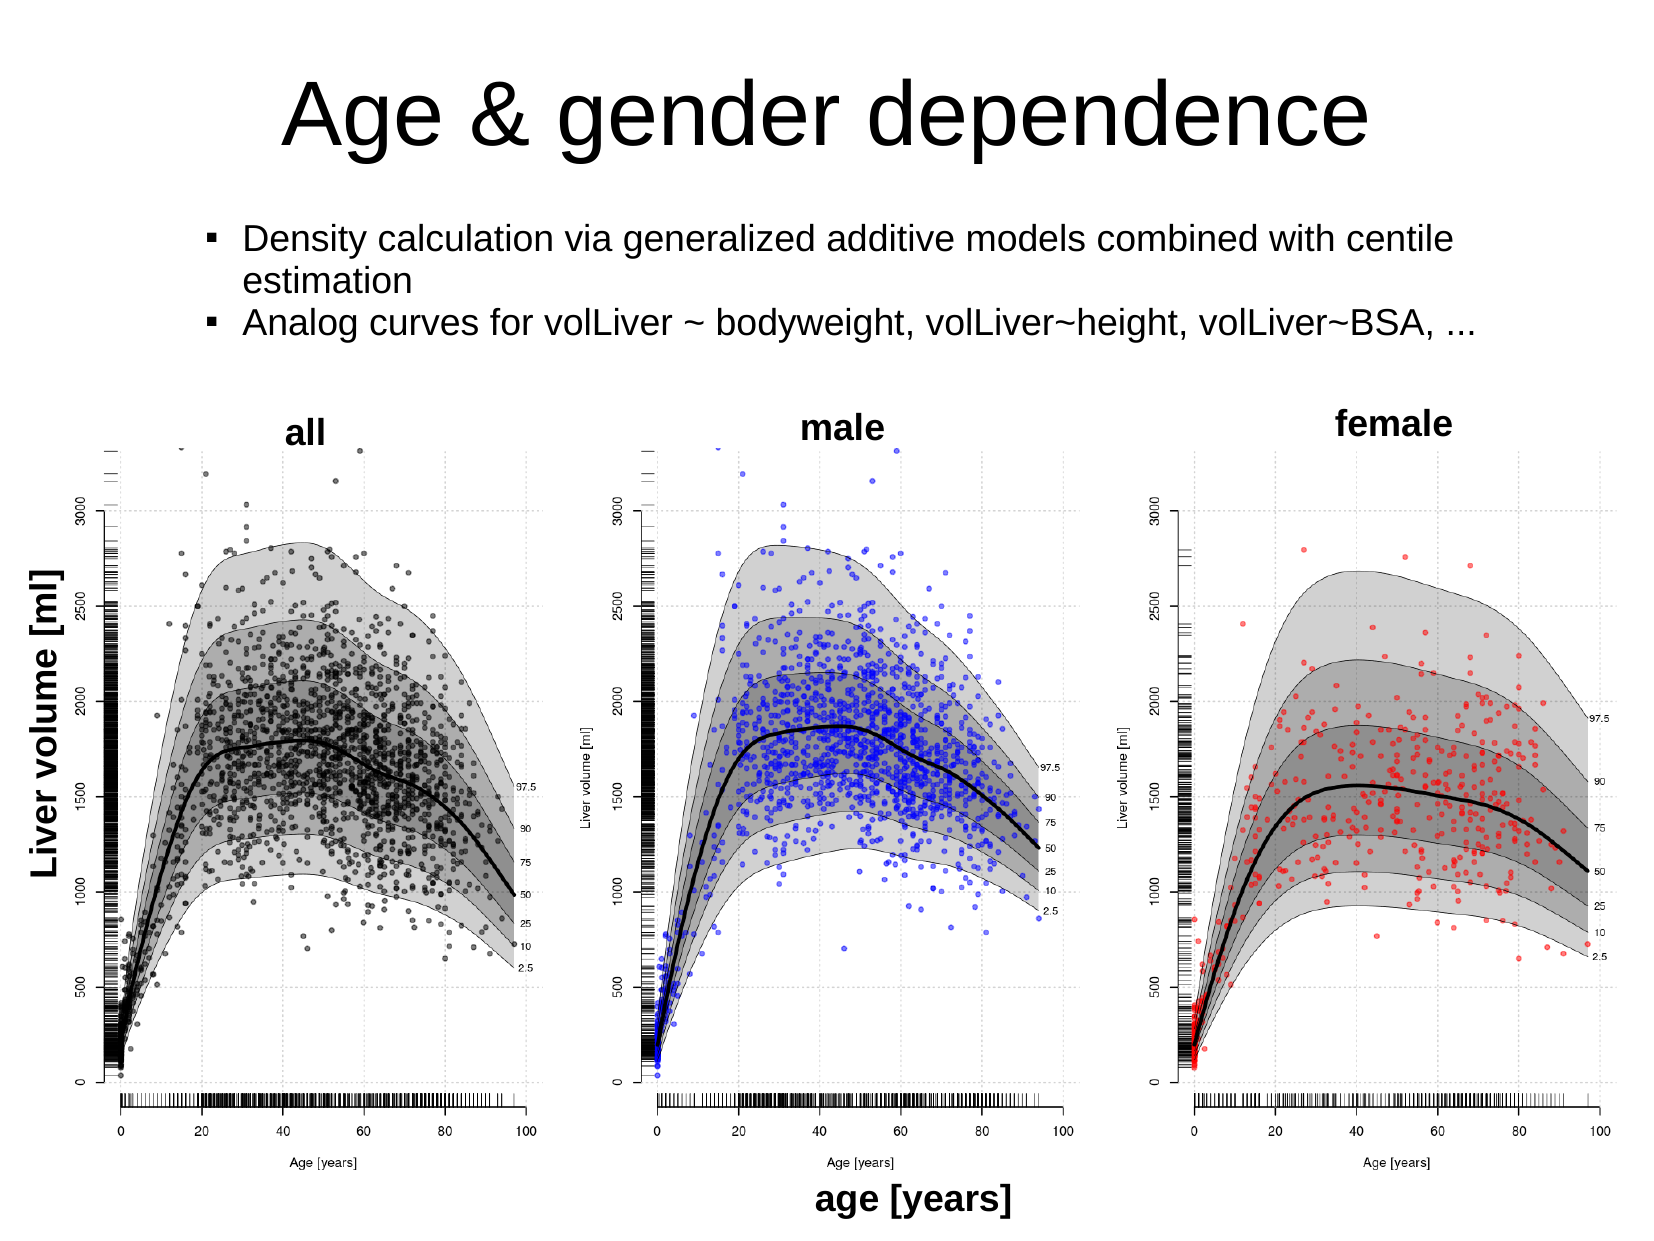

# Age & gender dependence
Density calculation via generalized additive models combined with centile estimation
Analog curves for volLiver ~ bodyweight, volLiver~height, volLiver~BSA, ...
female
male
all
Liver volume [ml]
age [years]